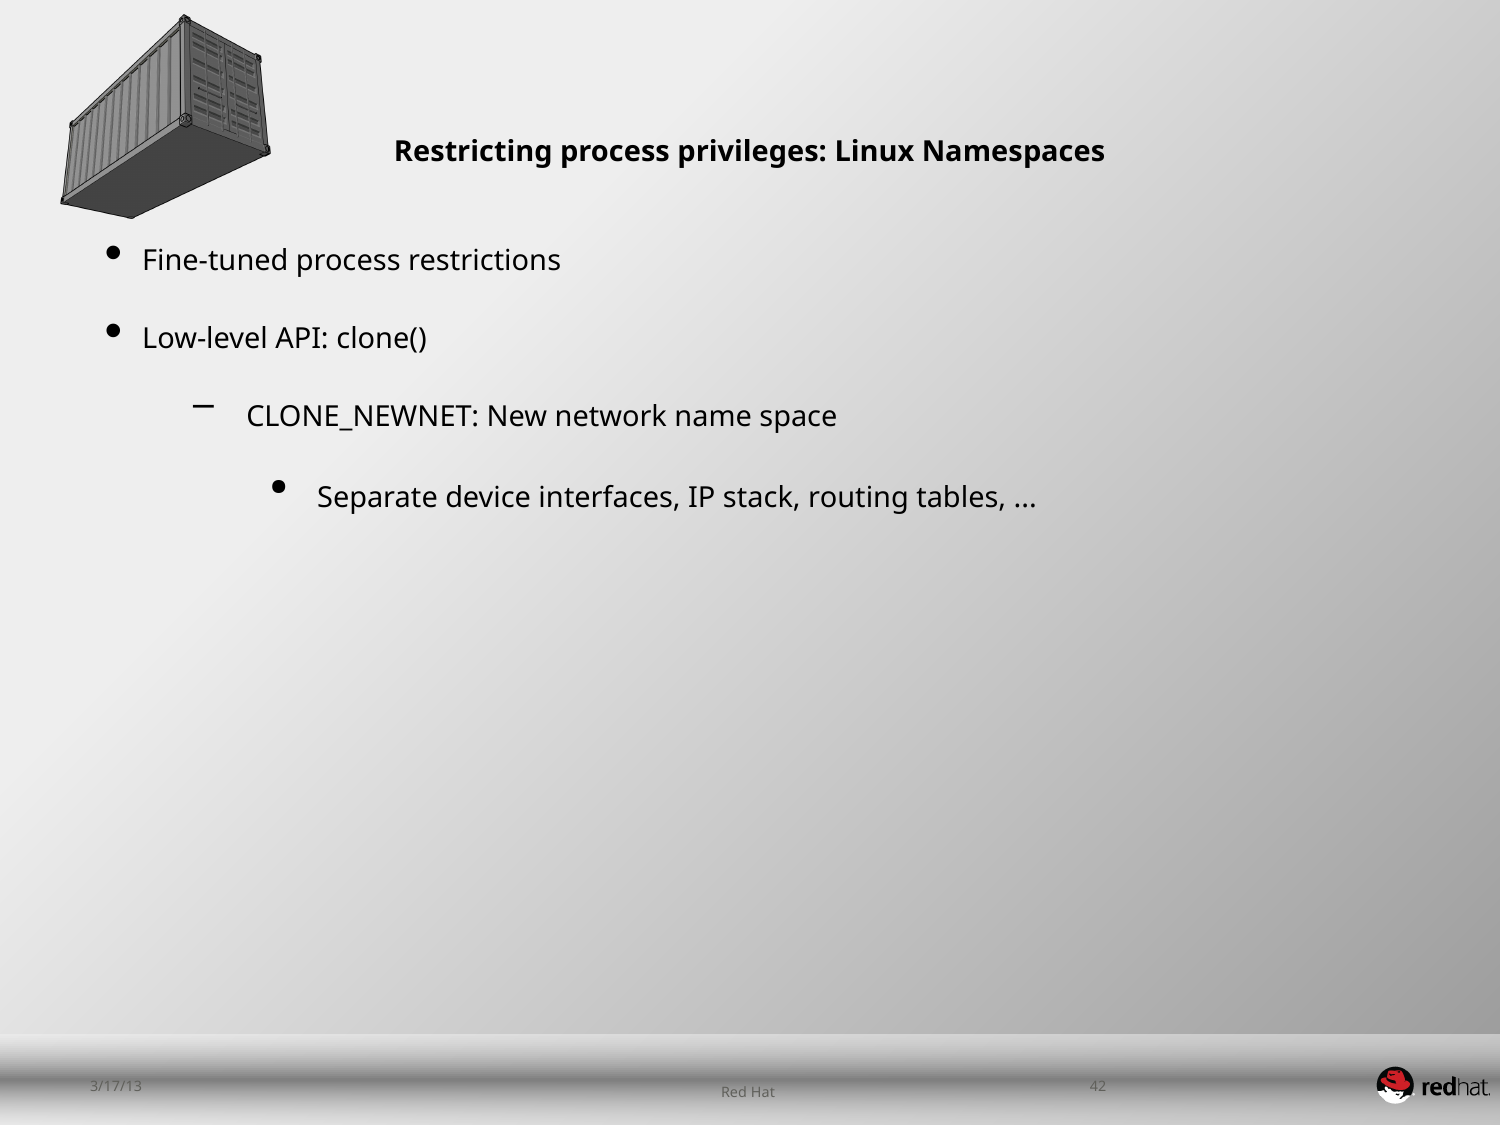

# Restricting process privileges: Linux Namespaces
Fine-tuned process restrictions
Low-level API: clone()
CLONE_NEWNET: New network name space
Separate device interfaces, IP stack, routing tables, ...
3/17/13
Red Hat